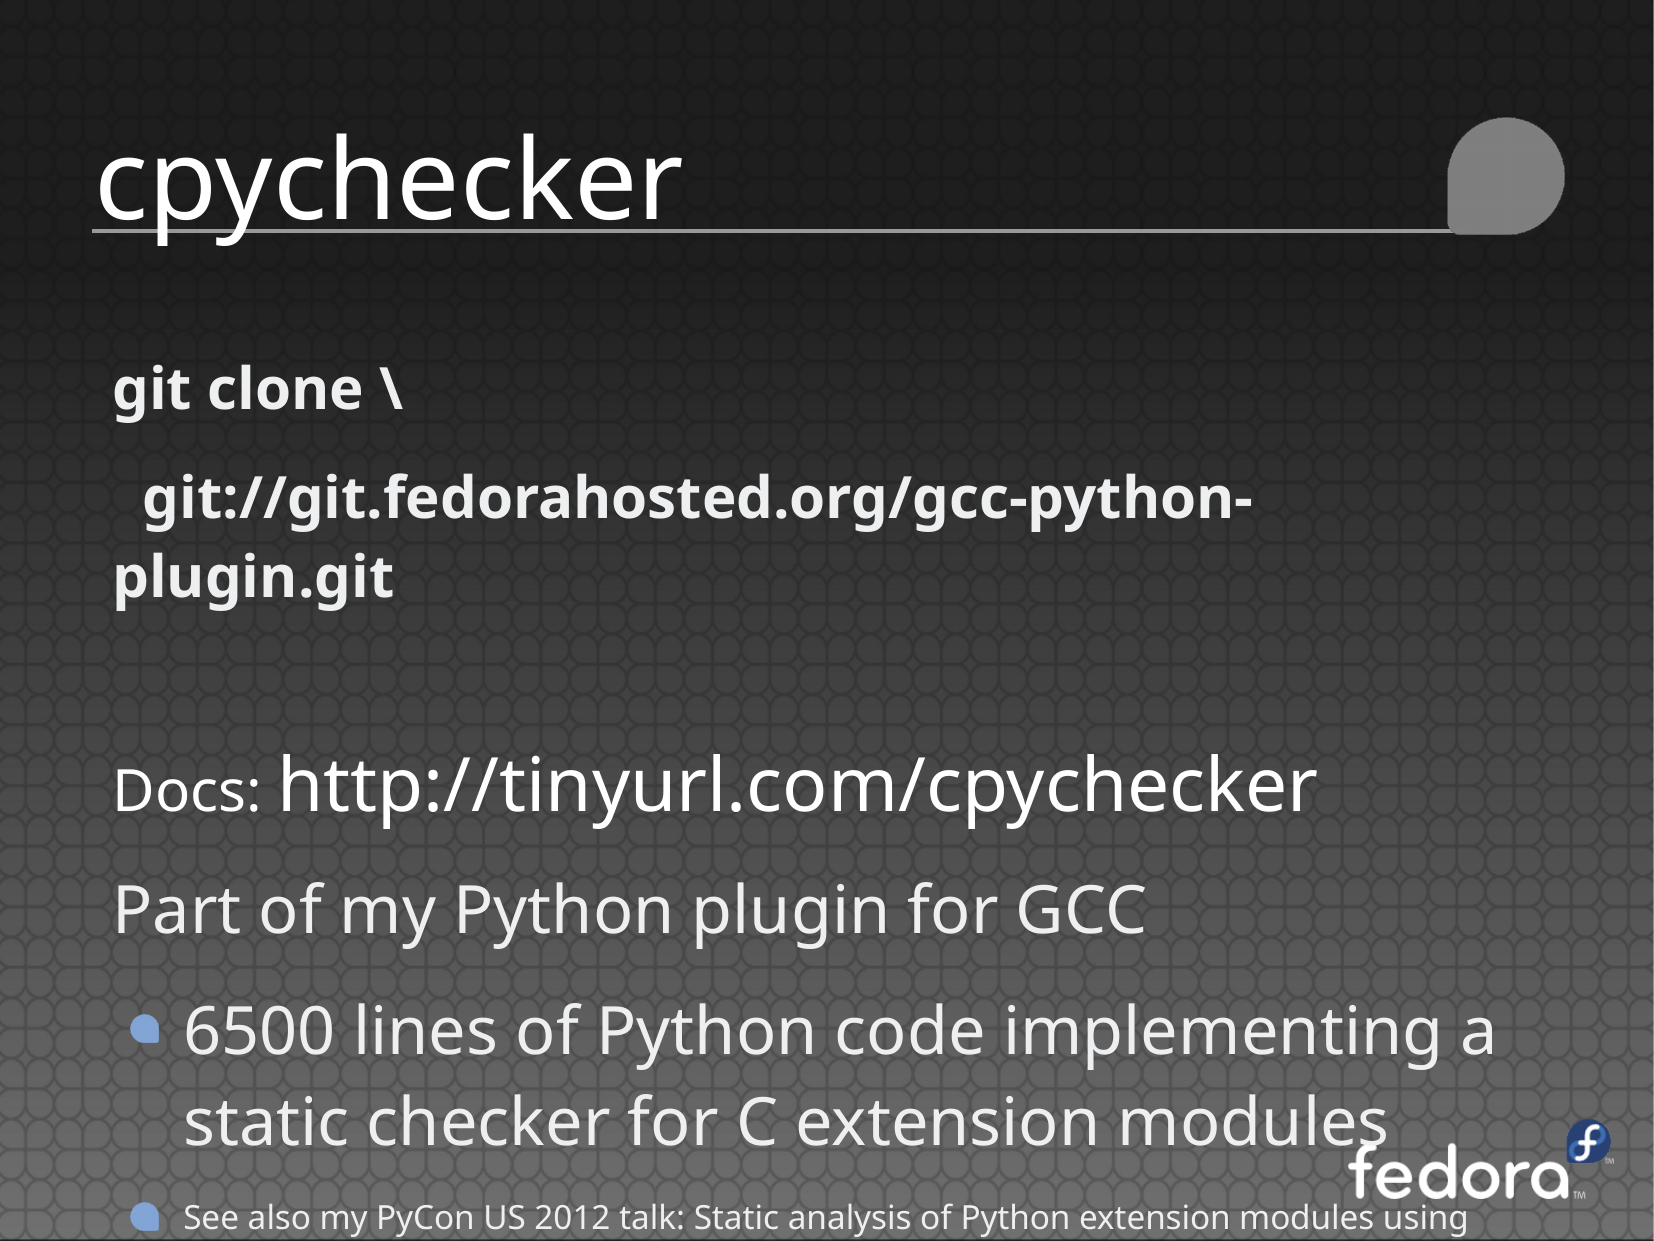

# cpychecker
git clone \
 git://git.fedorahosted.org/gcc-python-plugin.git
Docs: http://tinyurl.com/cpychecker
Part of my Python plugin for GCC
6500 lines of Python code implementing a static checker for C extension modules
See also my PyCon US 2012 talk: Static analysis of Python extension modules using GCC https://us.pycon.org/2012/schedule/presentation/78/